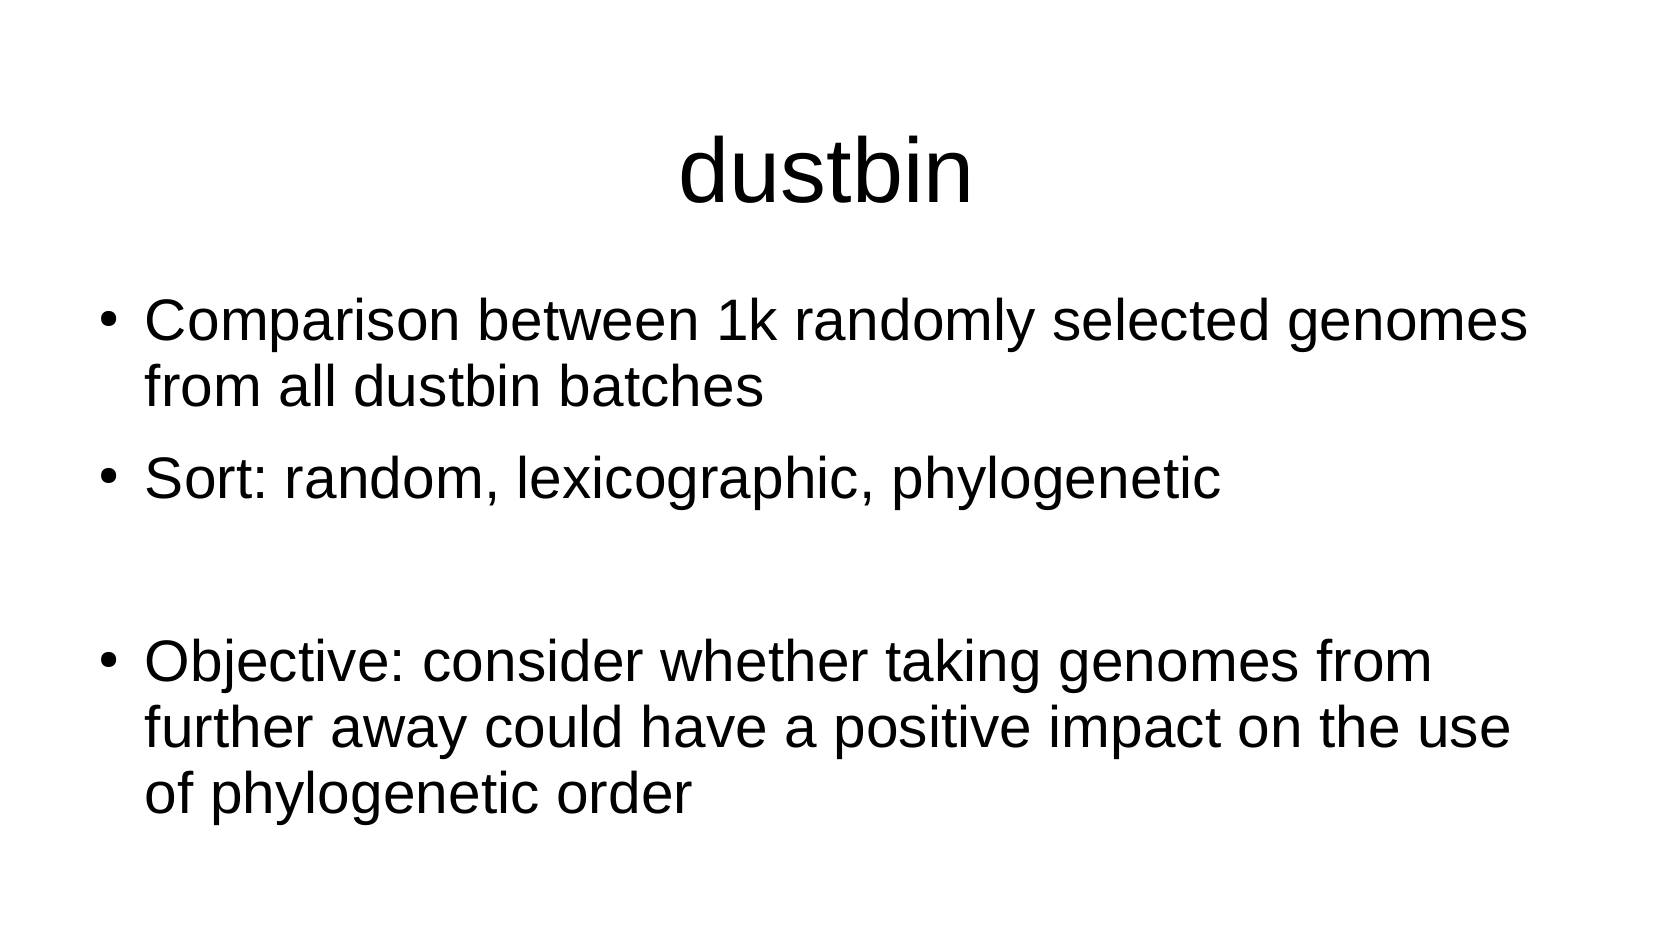

# dustbin
Comparison between 1k randomly selected genomes from all dustbin batches
Sort: random, lexicographic, phylogenetic
Objective: consider whether taking genomes from further away could have a positive impact on the use of phylogenetic order